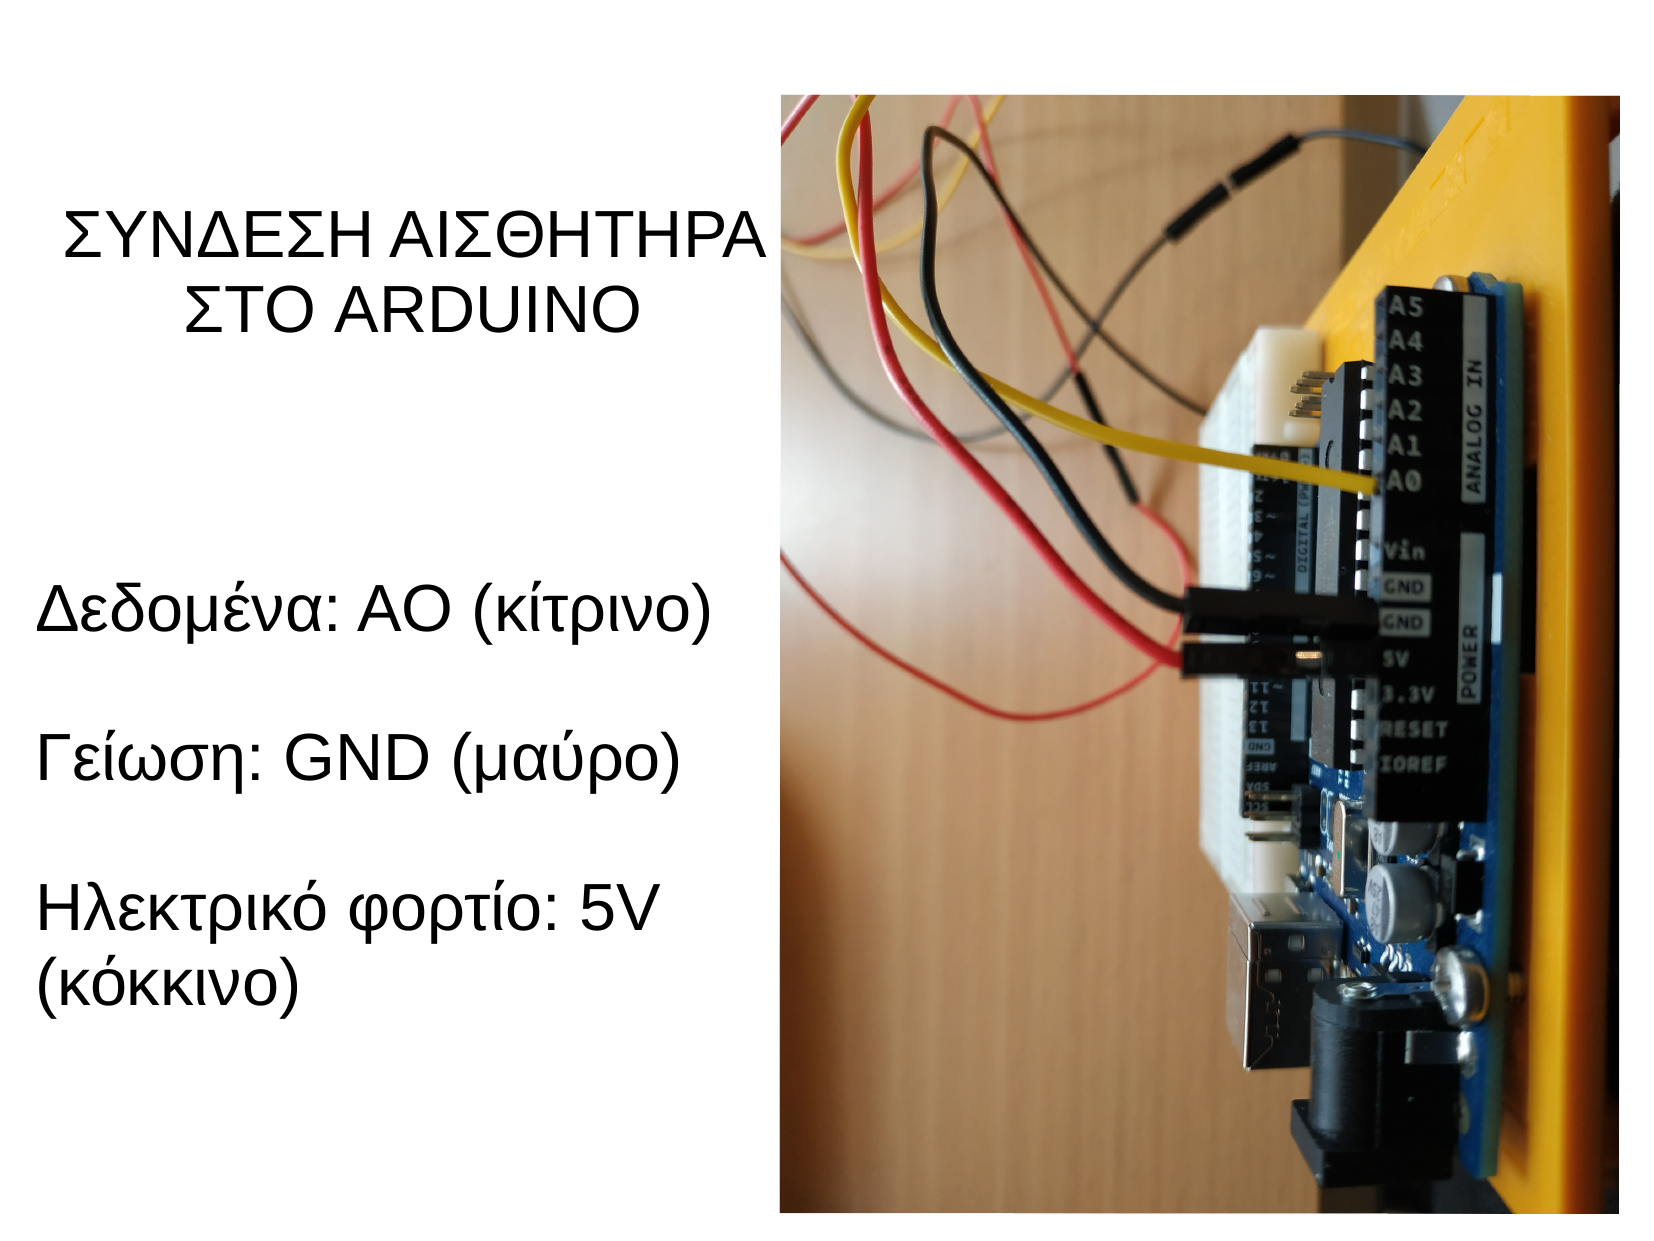

ΣΥΝΔΕΣΗ ΑΙΣΘΗΤΗΡΑ ΣΤΟ ARDUINO
Δεδομένα: ΑO (κίτρινο)
Γείωση: GND (μαύρο)
Ηλεκτρικό φορτίο: 5V (κόκκινο)